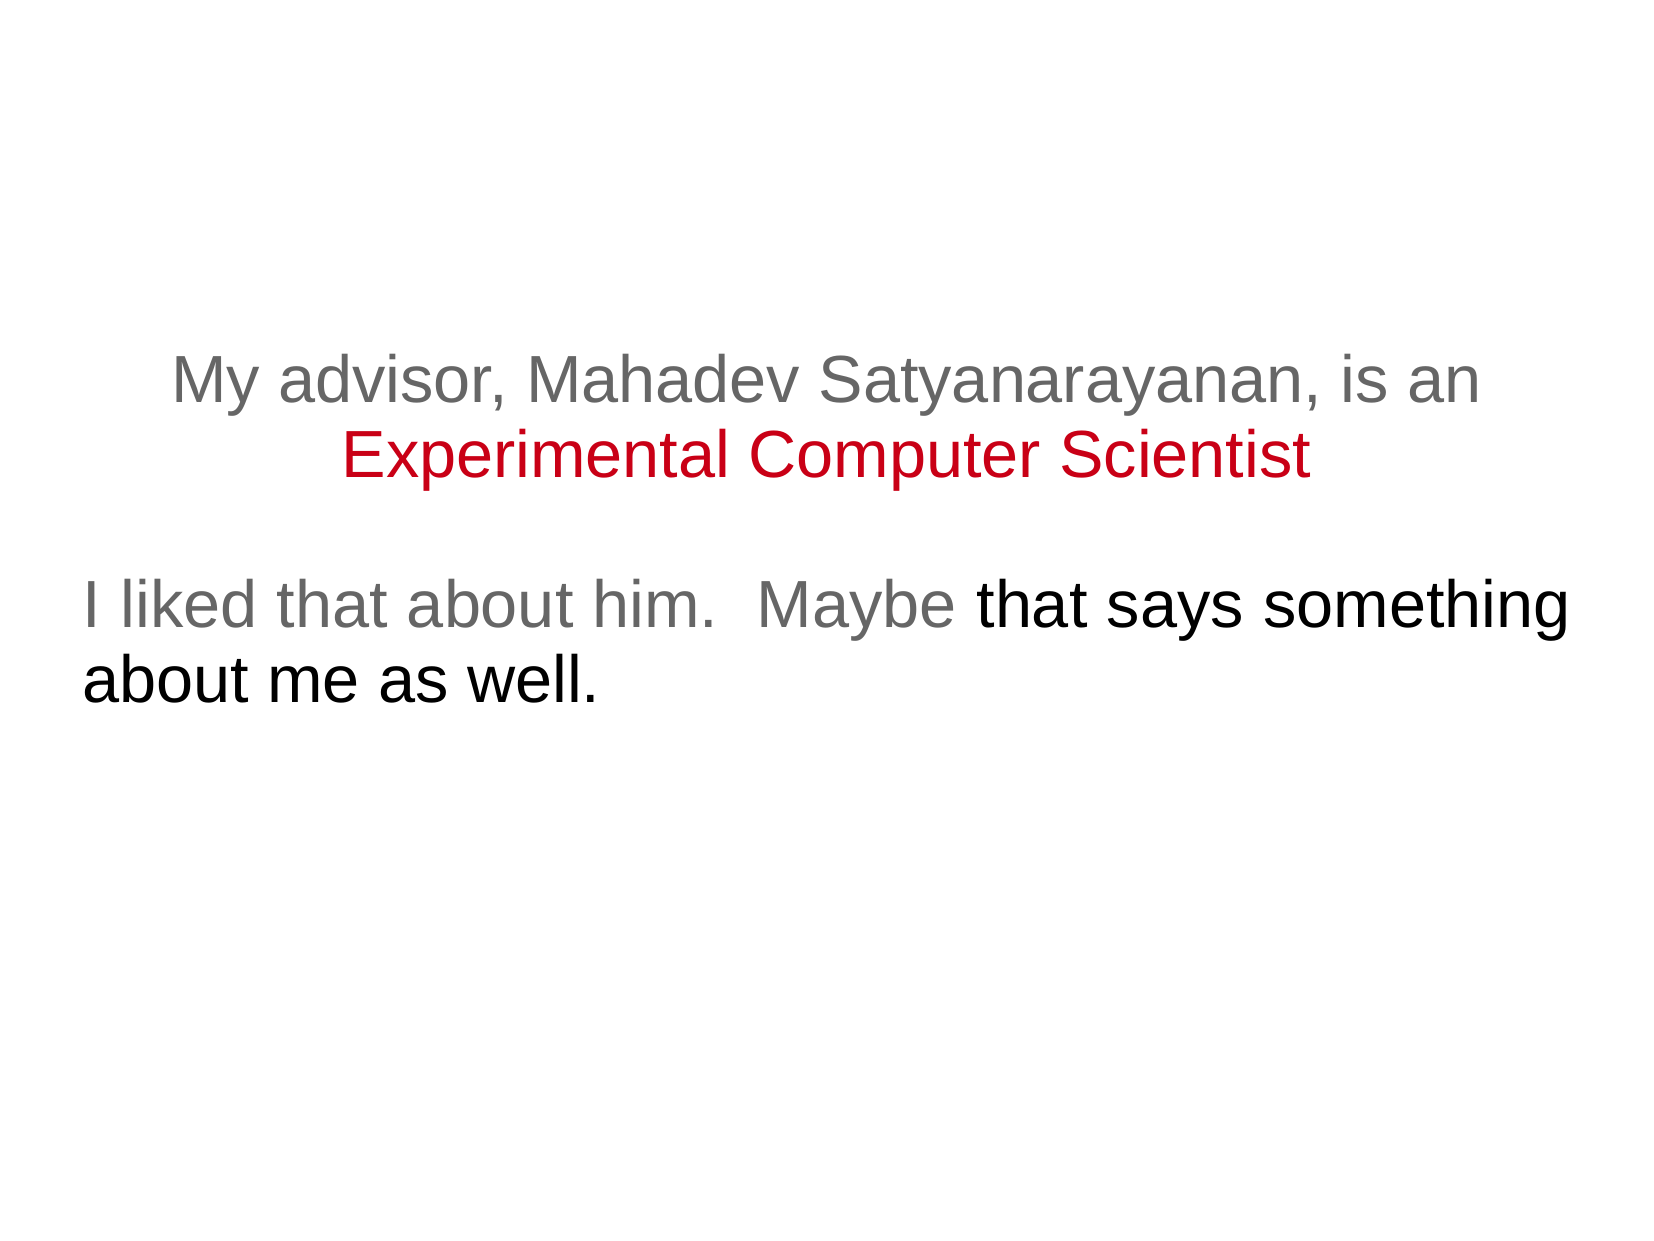

# My advisor, Mahadev Satyanarayanan, is an
Experimental Computer Scientist
I liked that about him. Maybe that says something about me as well.